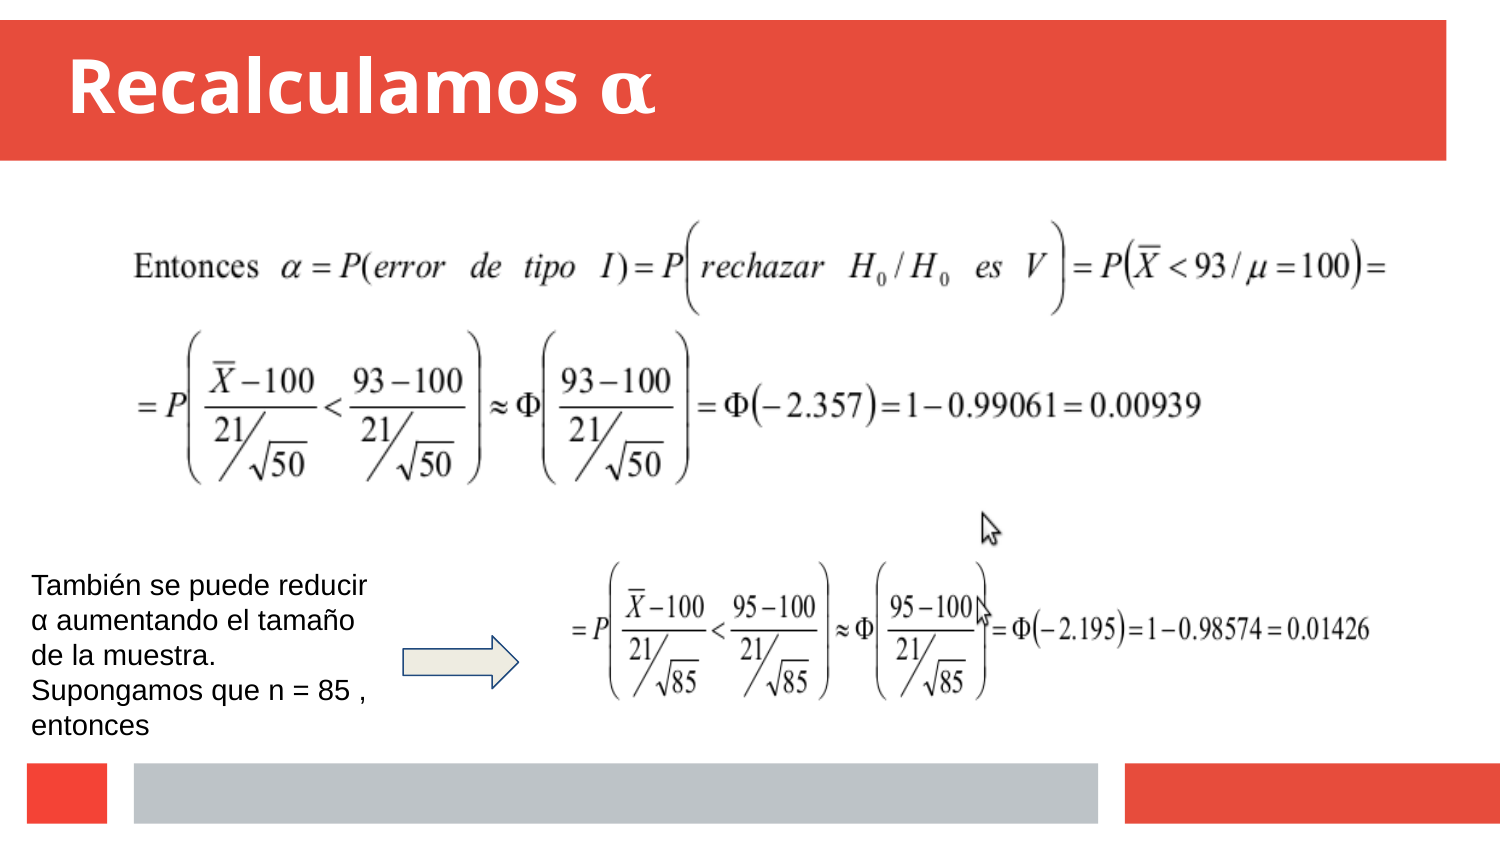

# Recalculamos 𝛂
También se puede reducir α aumentando el tamaño de la muestra. Supongamos que n = 85 , entonces